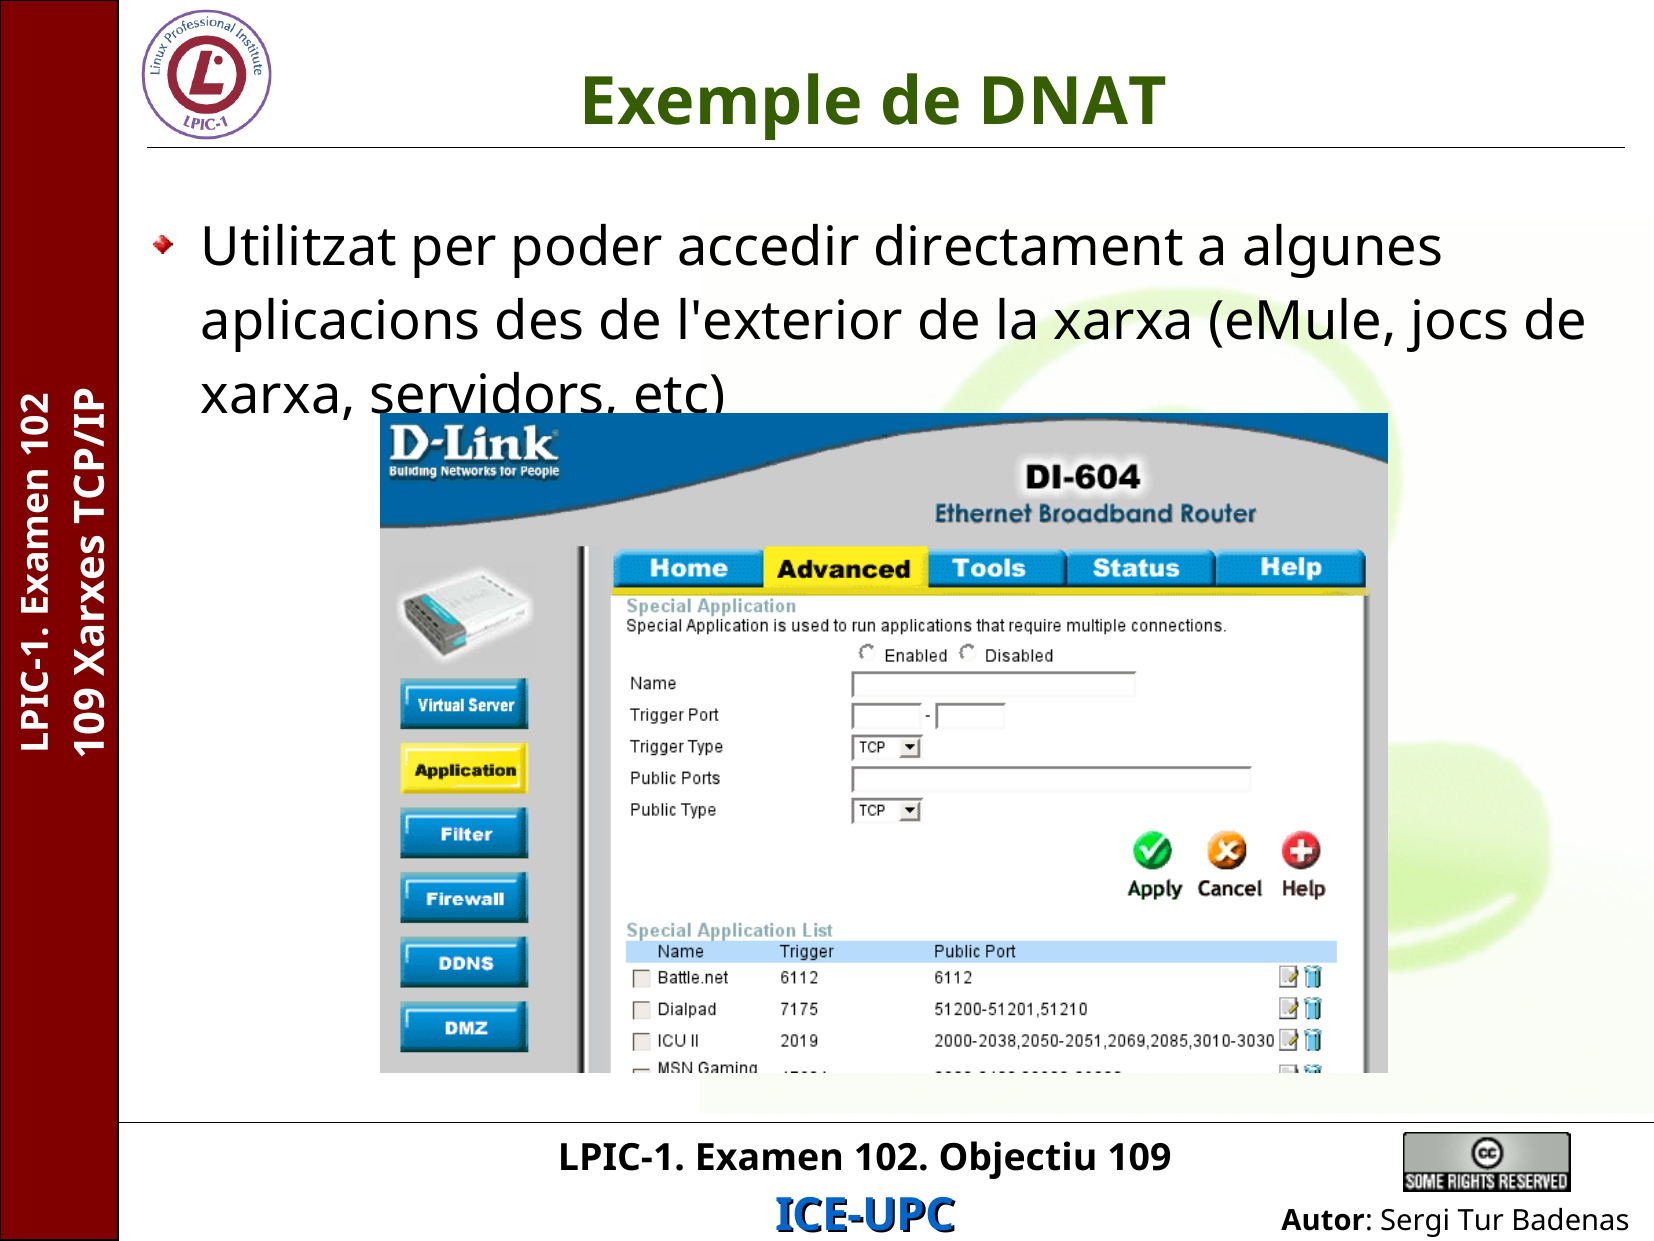

# Exemple de DNAT
Utilitzat per poder accedir directament a algunes aplicacions des de l'exterior de la xarxa (eMule, jocs de xarxa, servidors, etc)